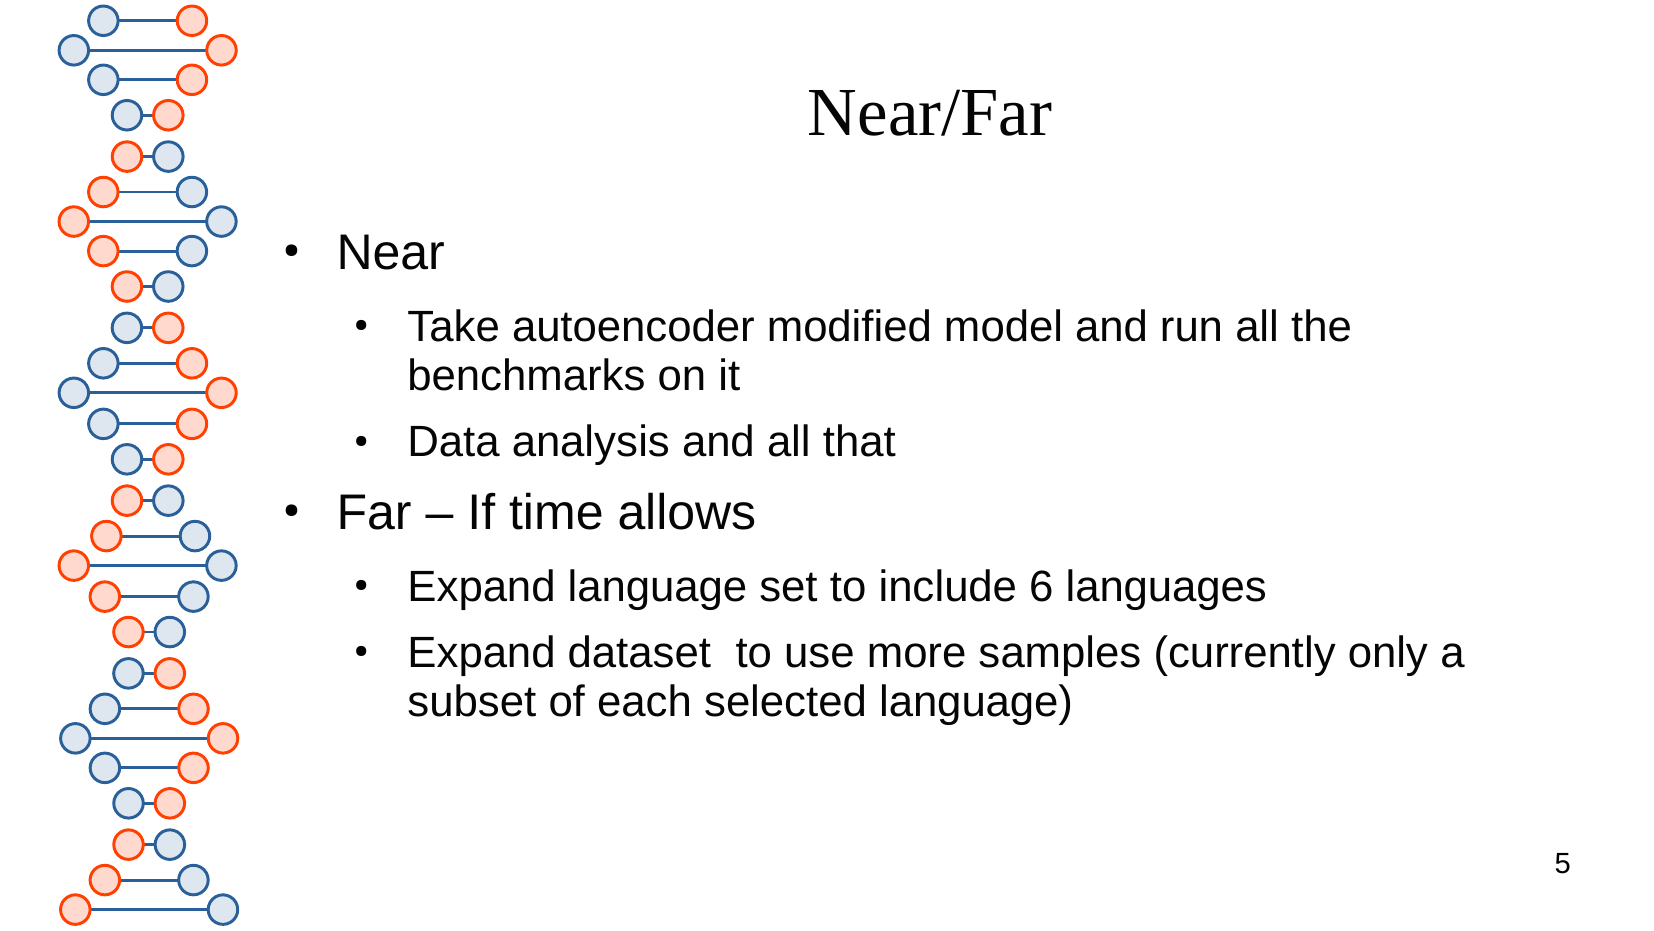

# Near/Far
Near
Take autoencoder modified model and run all the benchmarks on it
Data analysis and all that
Far – If time allows
Expand language set to include 6 languages
Expand dataset to use more samples (currently only a subset of each selected language)
5